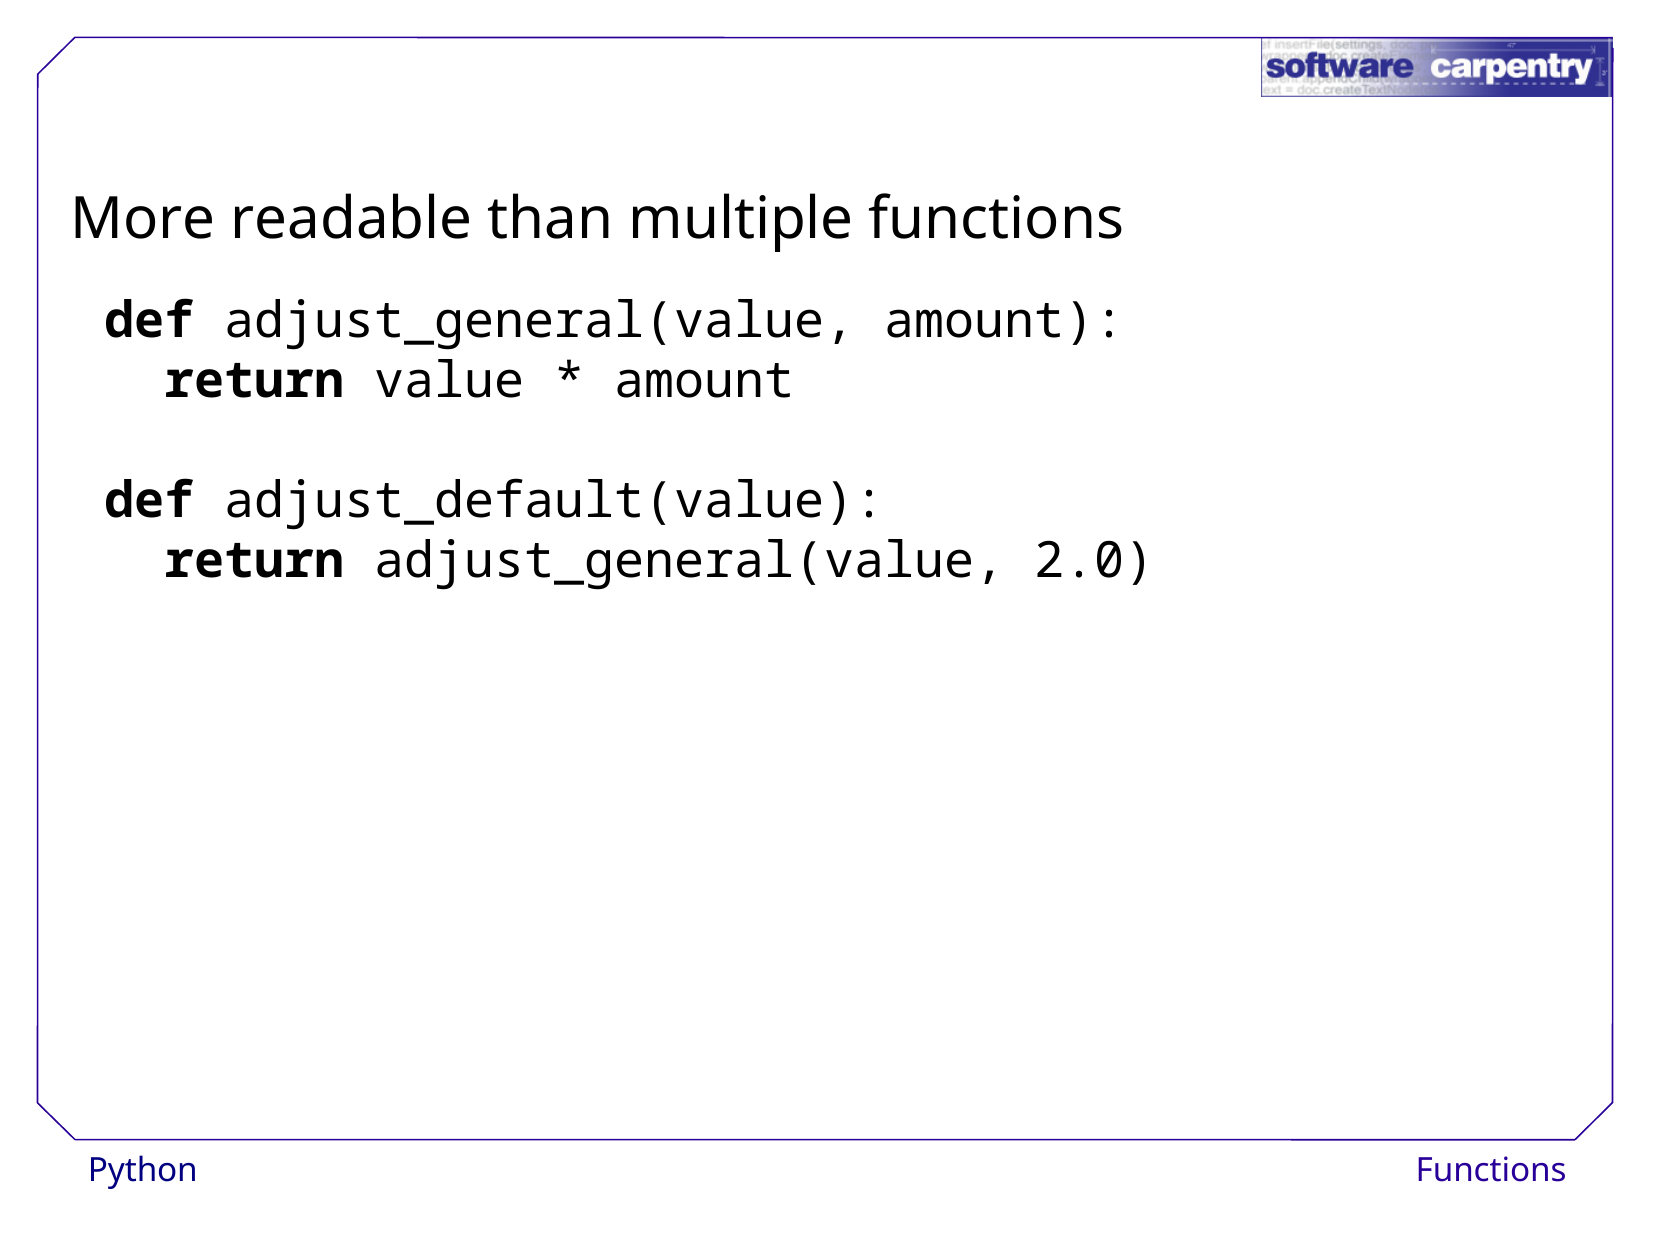

More readable than multiple functions
def adjust_general(value, amount):
 return value * amount
def adjust_default(value):
 return adjust_general(value, 2.0)